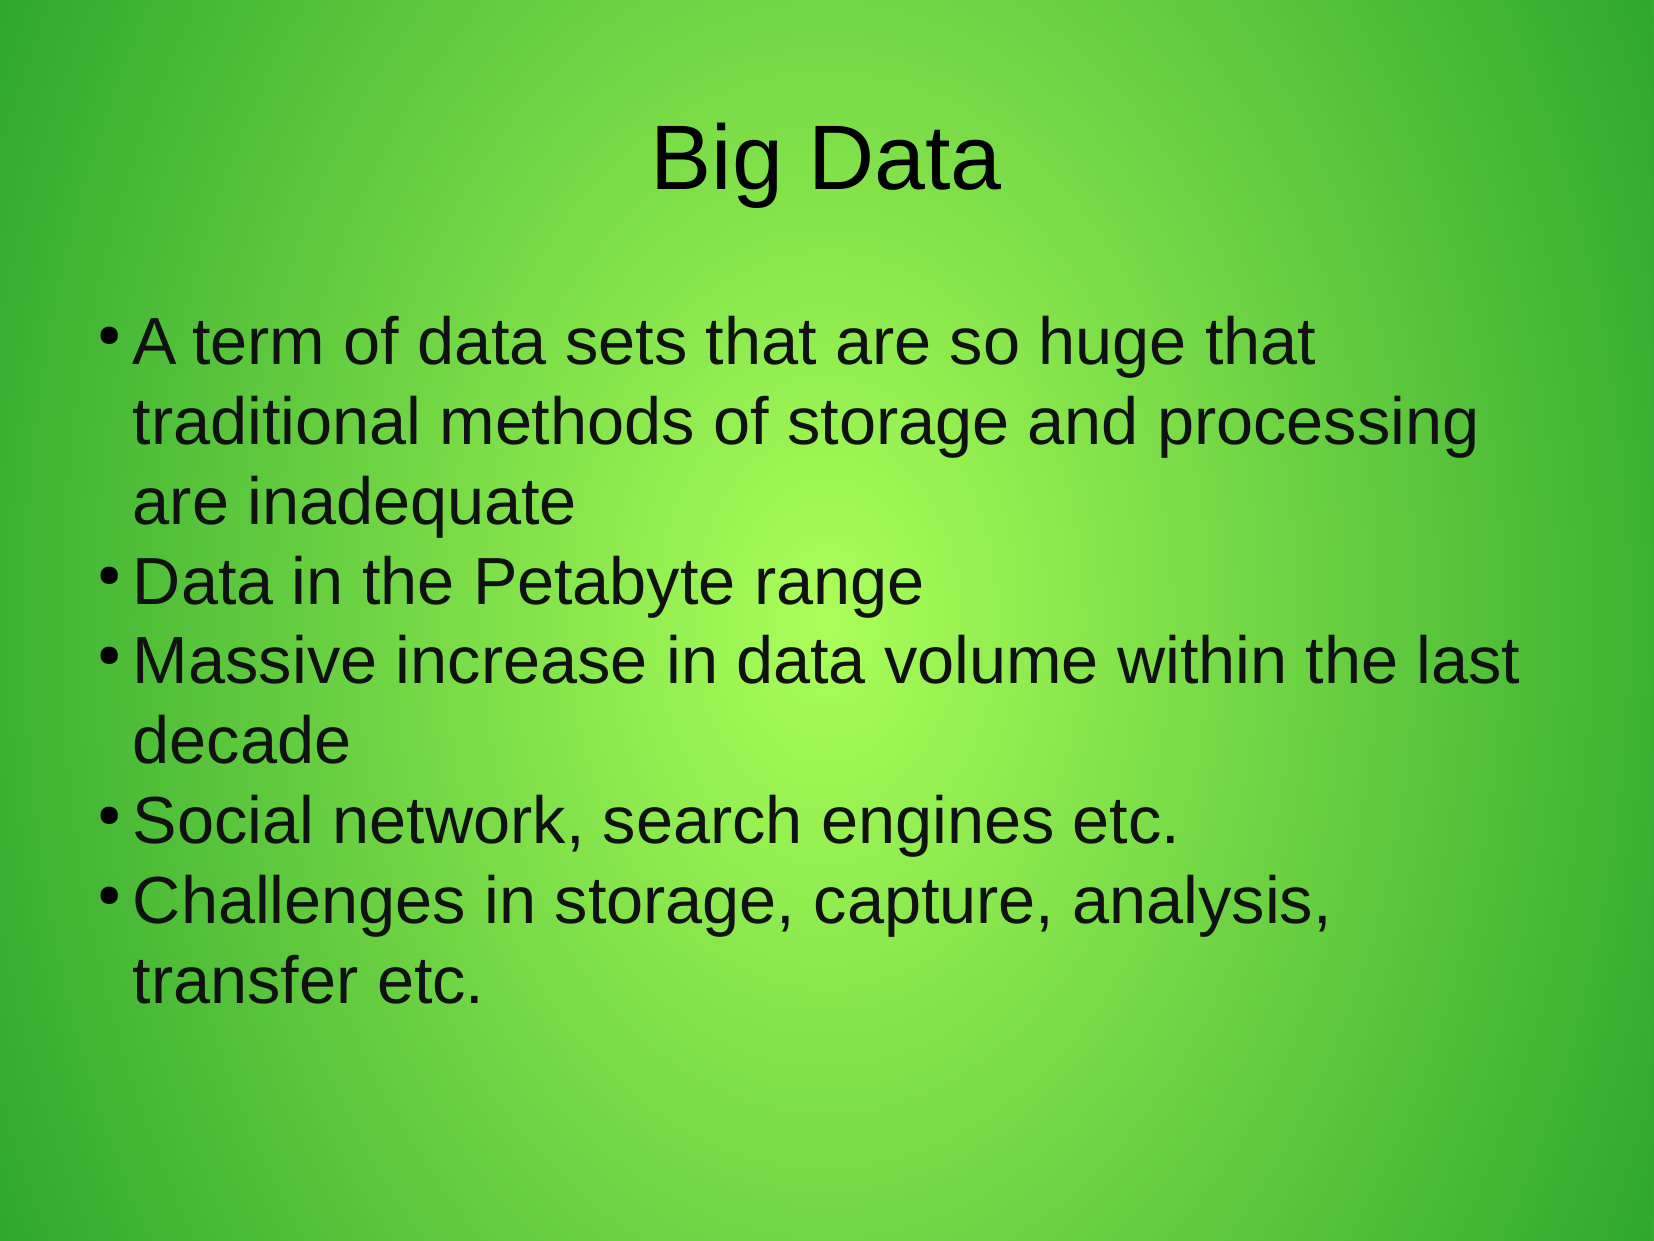

Big Data
A term of data sets that are so huge that traditional methods of storage and processing are inadequate
Data in the Petabyte range
Massive increase in data volume within the last decade
Social network, search engines etc.
Challenges in storage, capture, analysis, transfer etc.